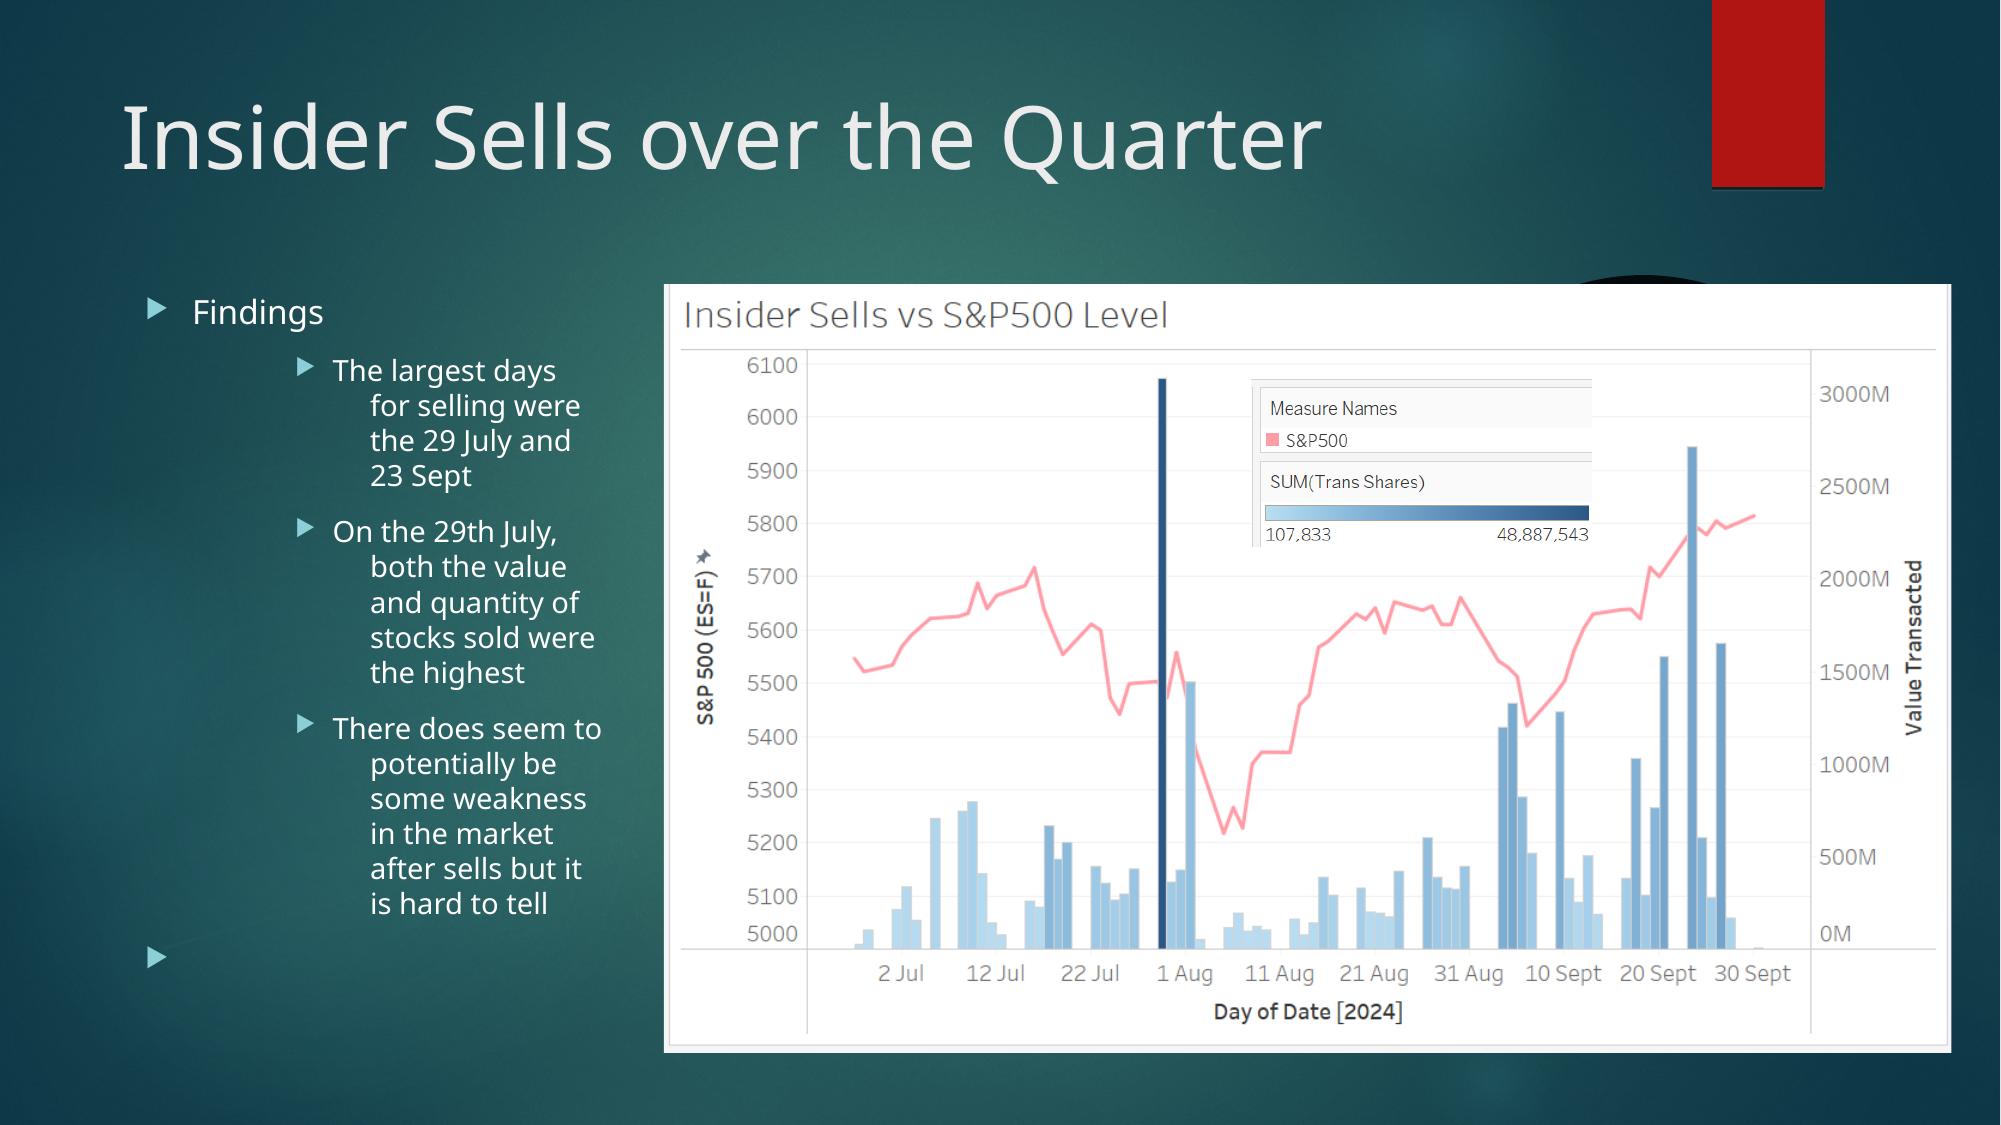

# Insider Sells over the Quarter
Findings
The largest days for selling were the 29 July and 23 Sept
On the 29th July, both the value and quantity of stocks sold were the highest
There does seem to potentially be some weakness in the market after sells but it is hard to tell